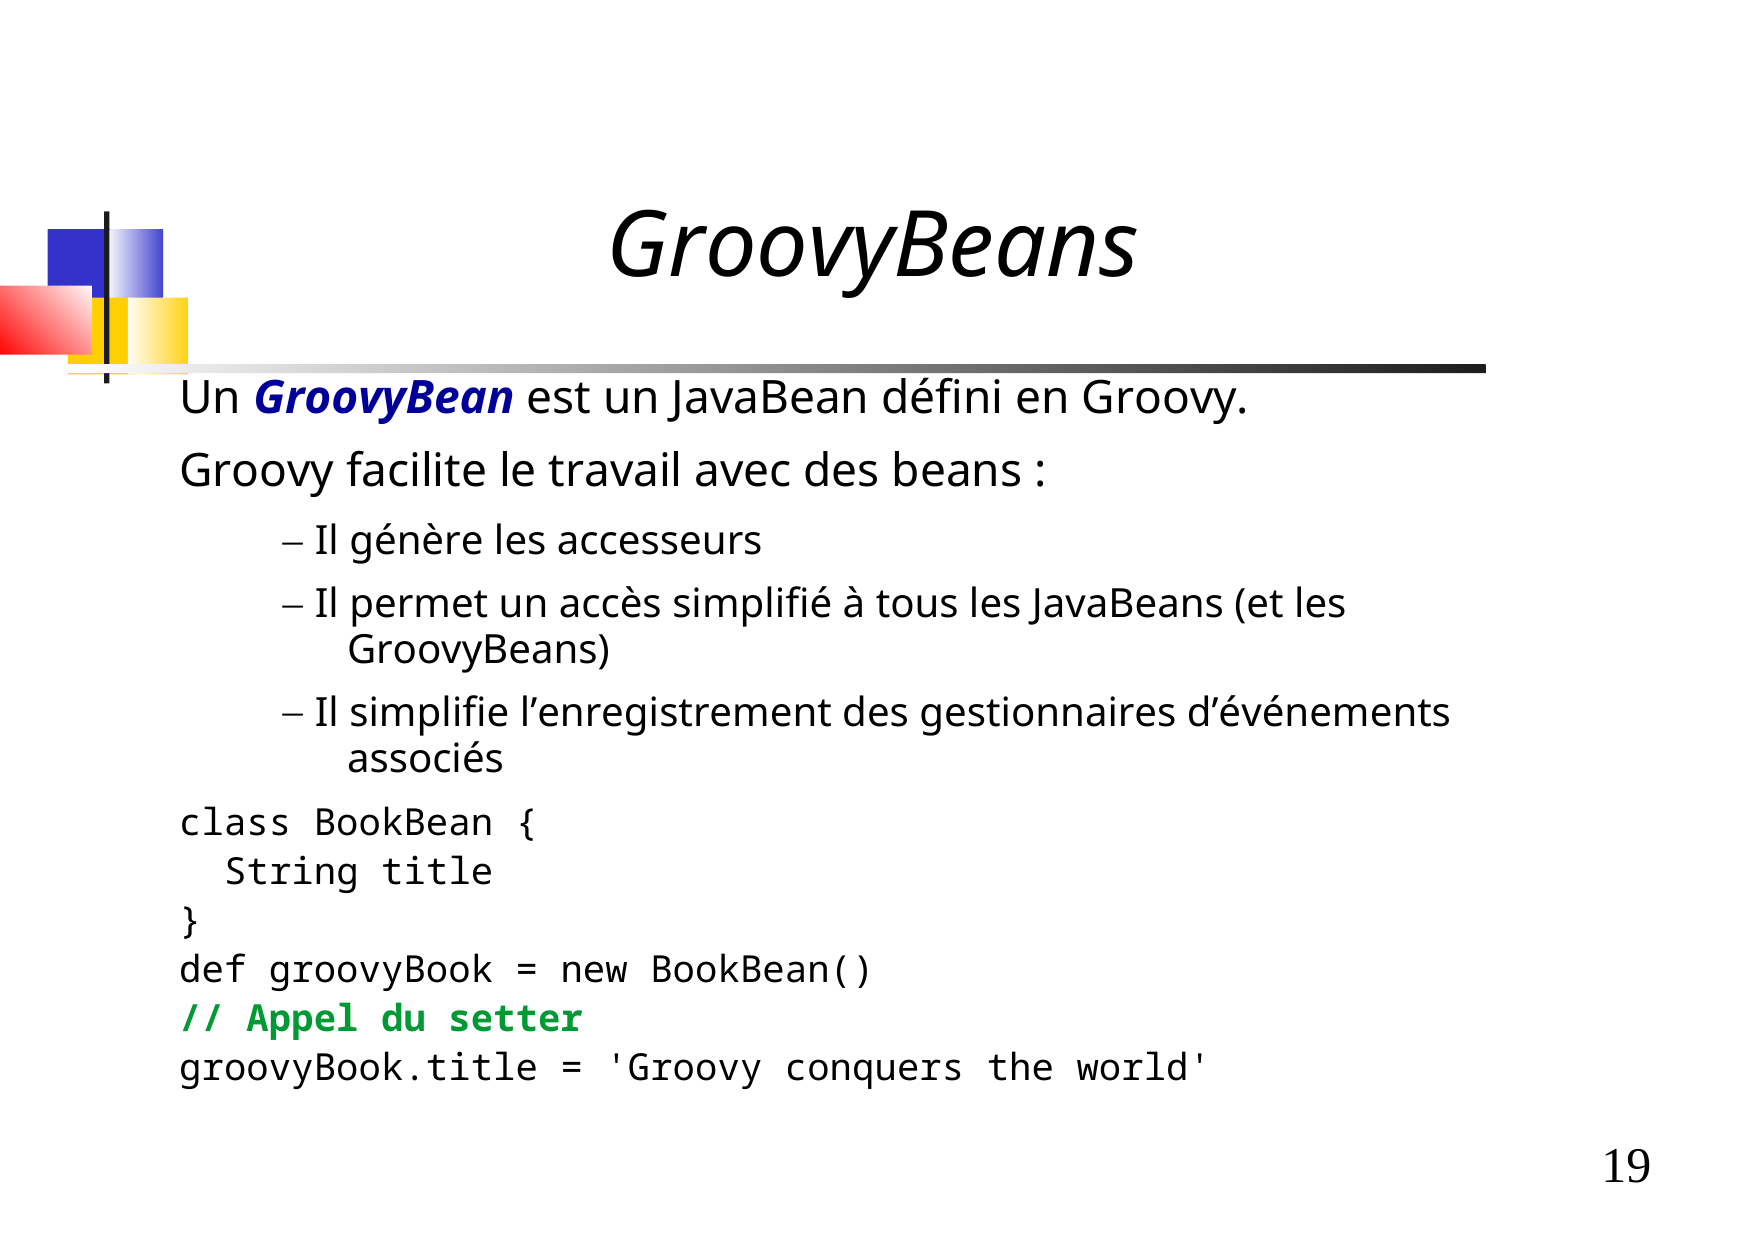

# GroovyBeans
Un GroovyBean est un JavaBean défini en Groovy.
Groovy facilite le travail avec des beans :
Il génère les accesseurs
Il permet un accès simplifié à tous les JavaBeans (et les GroovyBeans)
Il simplifie l’enregistrement des gestionnaires d’événements associés
class BookBean {
 String title
}
def groovyBook = new BookBean()
// Appel du setter
groovyBook.title = 'Groovy conquers the world'